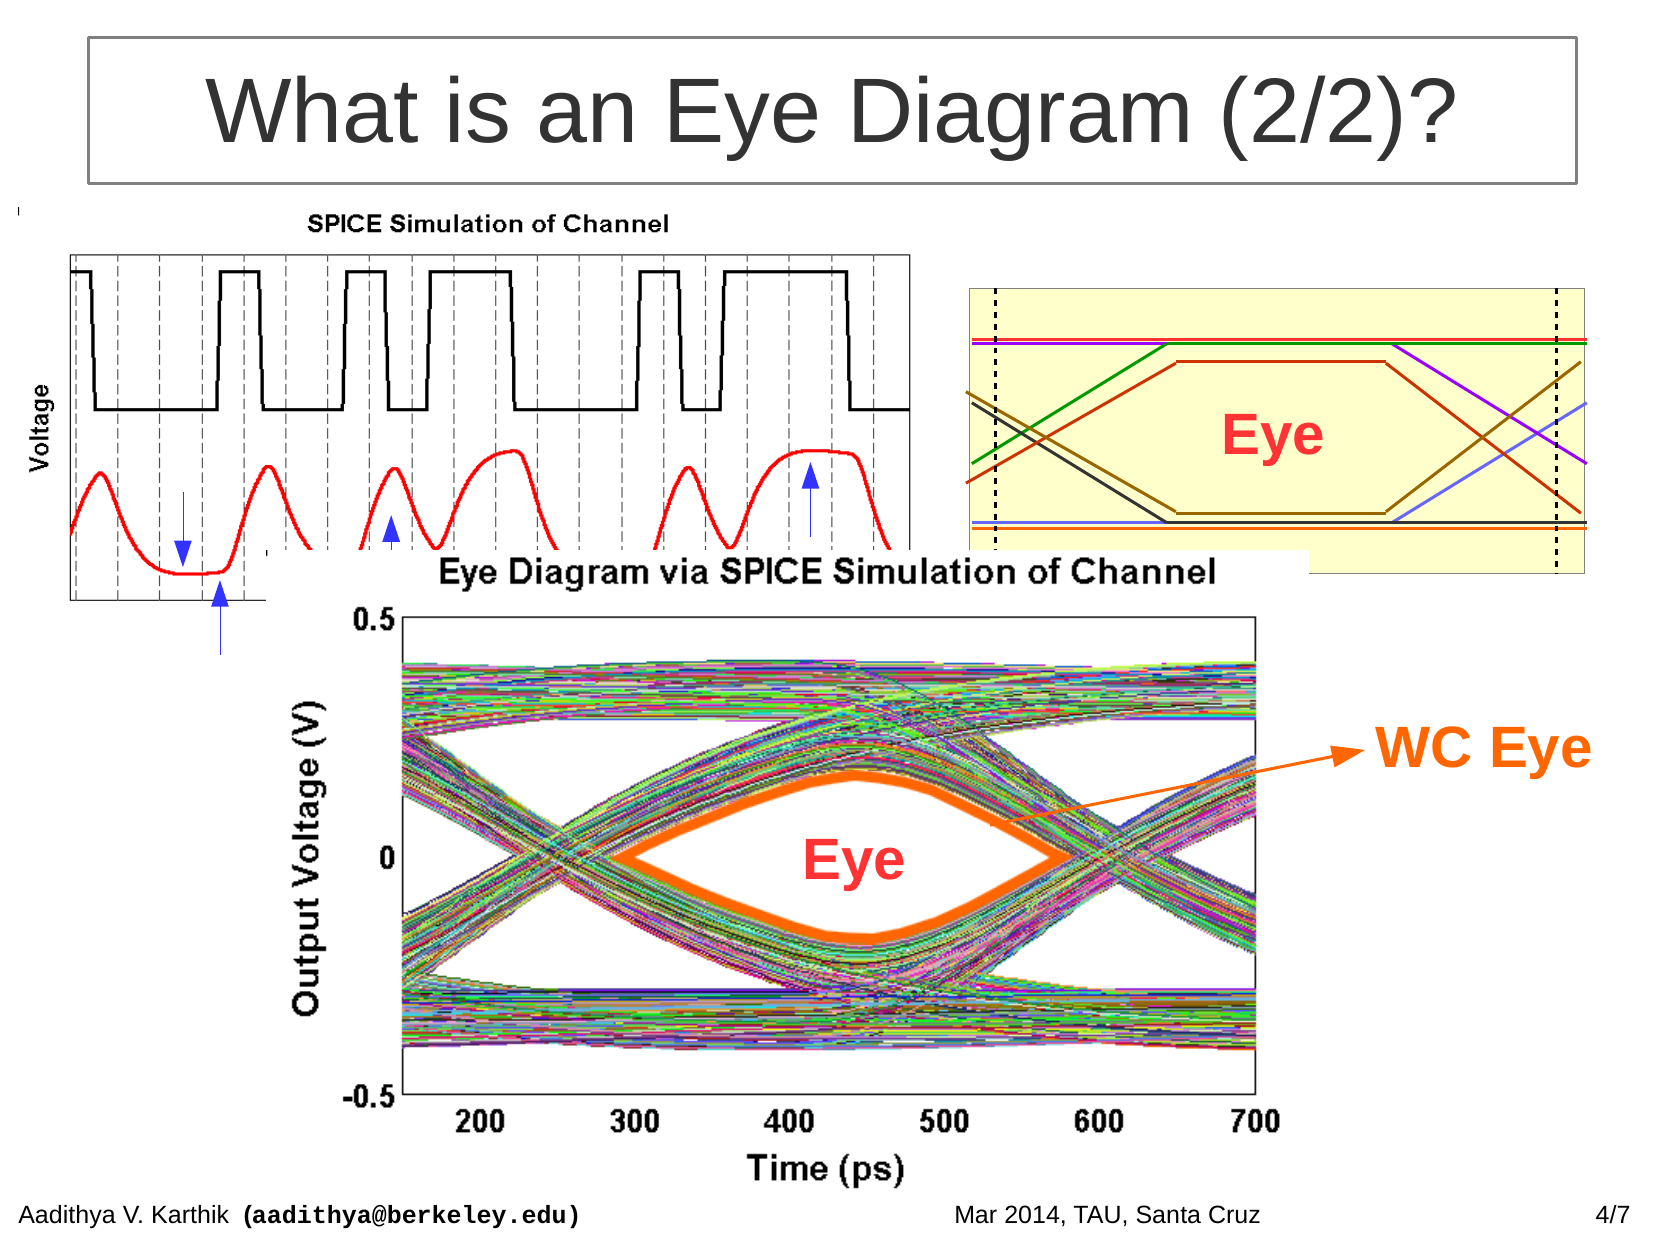

# What is an Eye Diagram (2/2)?
Eye
Overlay sections between dashed vertical lines
WC Eye
Eye